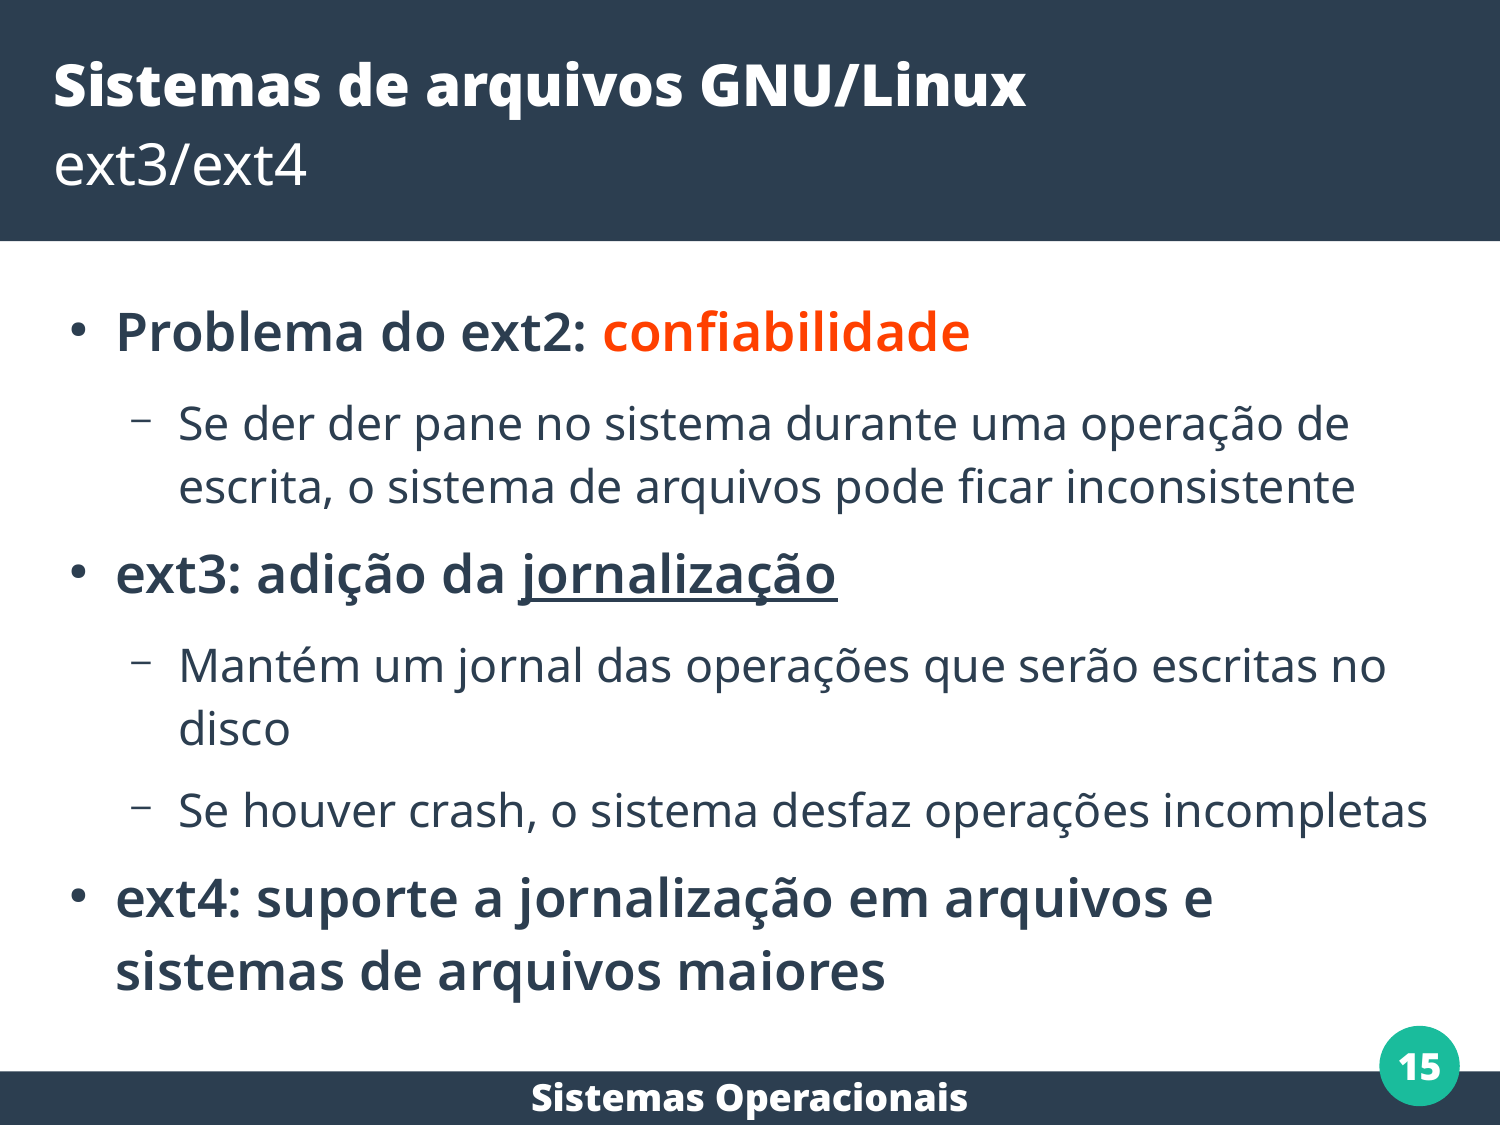

# Sistemas de arquivos GNU/Linux ext3/ext4
Problema do ext2: confiabilidade
Se der der pane no sistema durante uma operação de escrita, o sistema de arquivos pode ficar inconsistente
ext3: adição da jornalização
Mantém um jornal das operações que serão escritas no disco
Se houver crash, o sistema desfaz operações incompletas
ext4: suporte a jornalização em arquivos e sistemas de arquivos maiores
15
Sistemas Operacionais